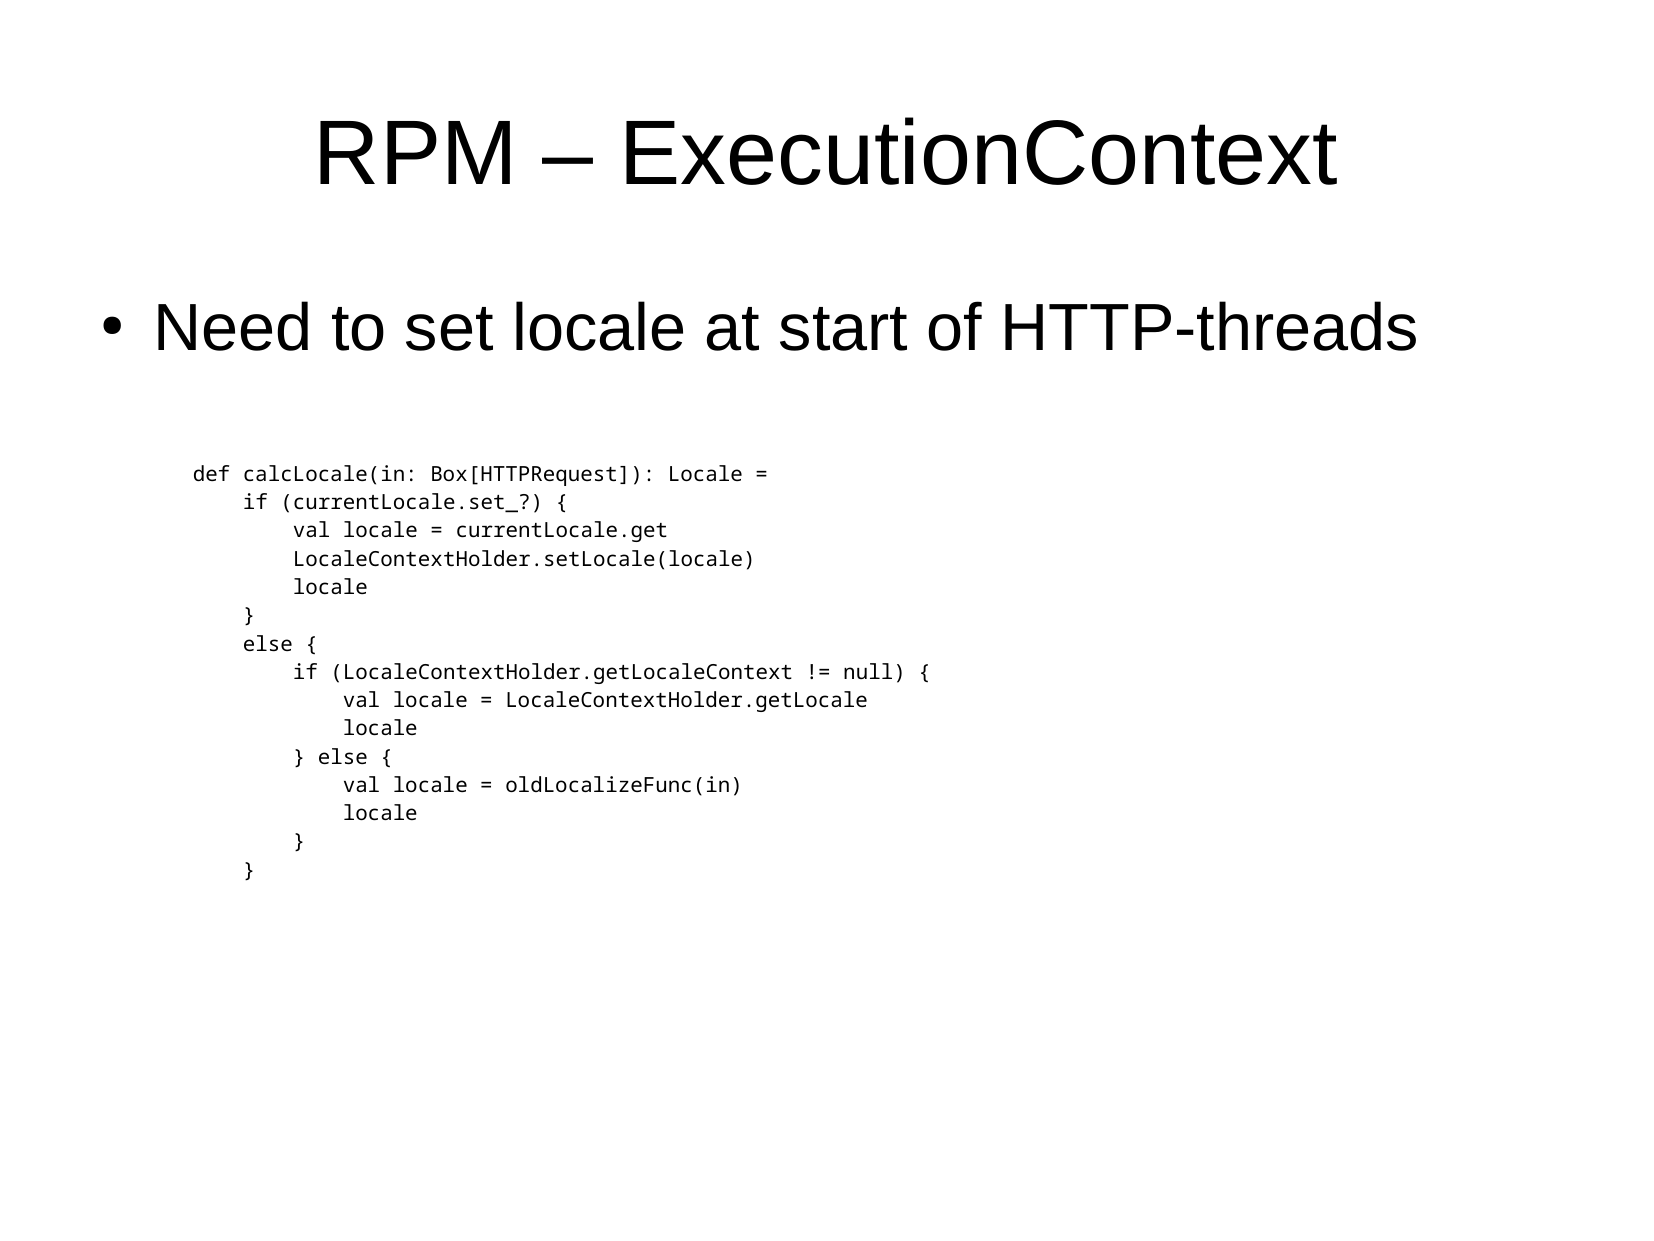

# RPM – ExecutionContext
Need to set locale at start of HTTP-threads
def calcLocale(in: Box[HTTPRequest]): Locale =
 if (currentLocale.set_?) {
 val locale = currentLocale.get
 LocaleContextHolder.setLocale(locale)
 locale
 }
 else {
 if (LocaleContextHolder.getLocaleContext != null) {
 val locale = LocaleContextHolder.getLocale
 locale
 } else {
 val locale = oldLocalizeFunc(in)
 locale
 }
 }